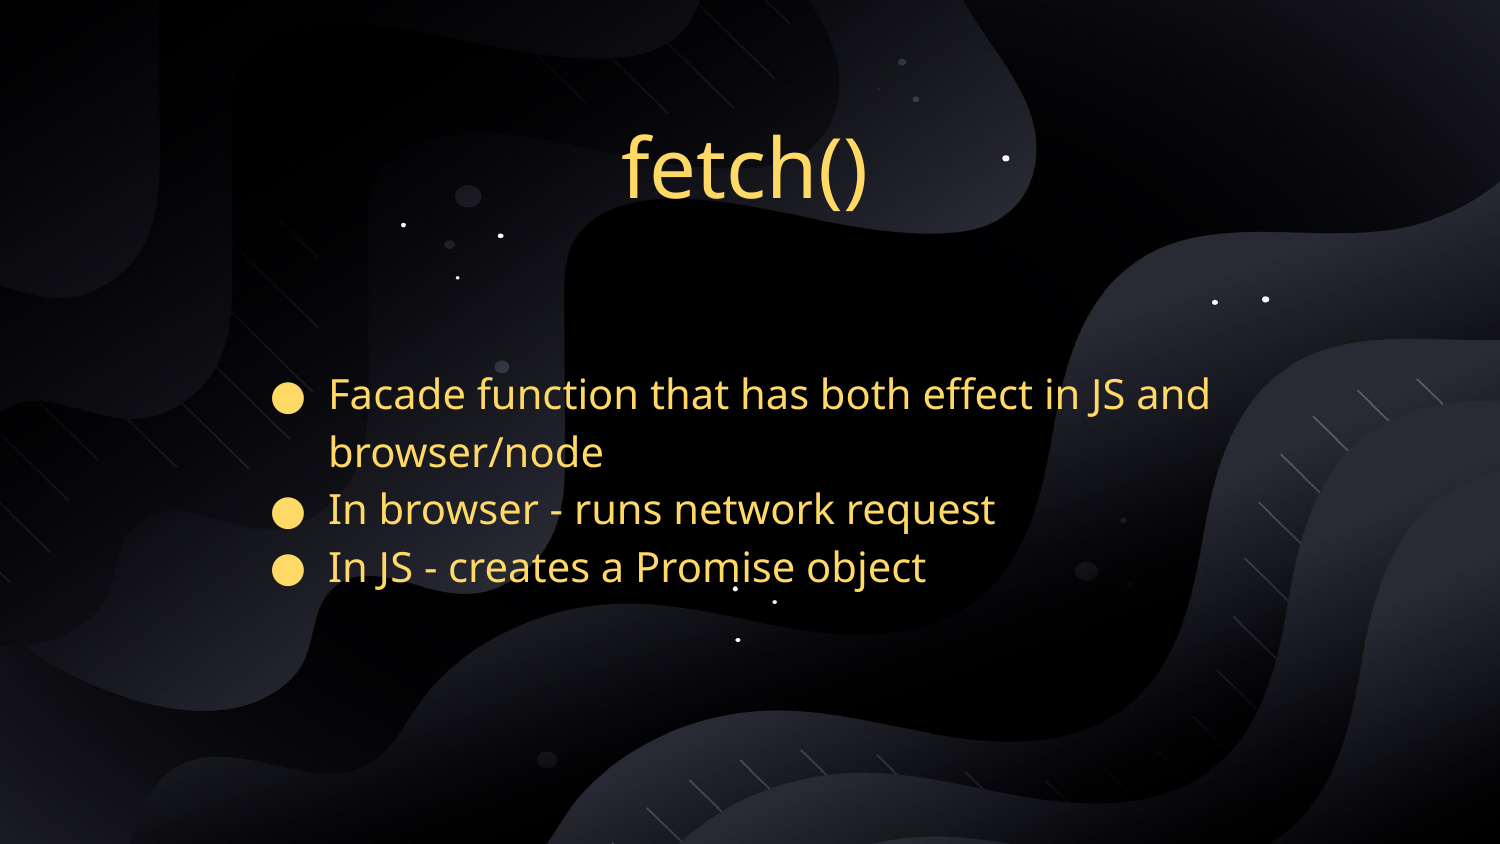

# fetch()
Facade function that has both effect in JS and browser/node
In browser - runs network request
In JS - creates a Promise object